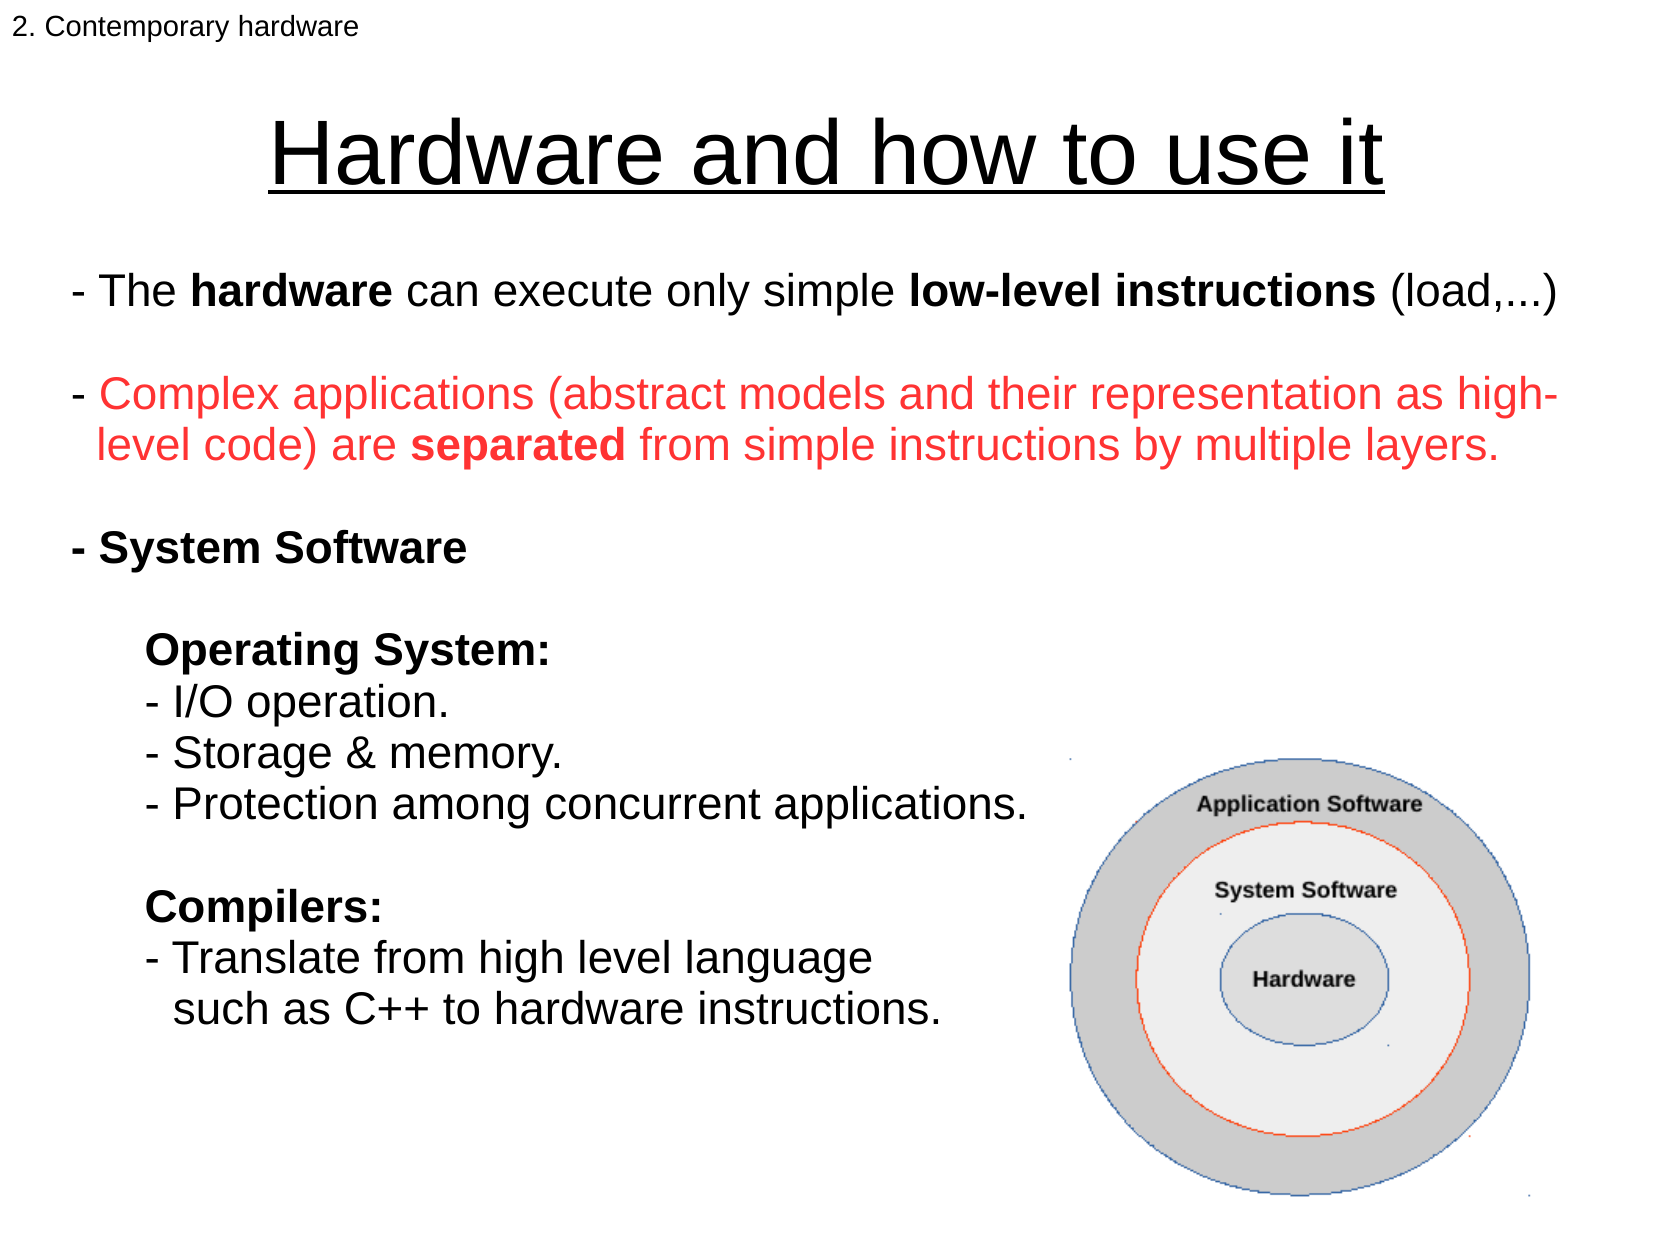

2. Contemporary hardware
# Hardware and how to use it
- The hardware can execute only simple low-level instructions (load,...)
- Complex applications (abstract models and their representation as high-
 level code) are separated from simple instructions by multiple layers.
- System Software
	Operating System:
	- I/O operation.
	- Storage & memory.
	- Protection among concurrent applications.
	Compilers:
	- Translate from high level language
 such as C++ to hardware instructions.